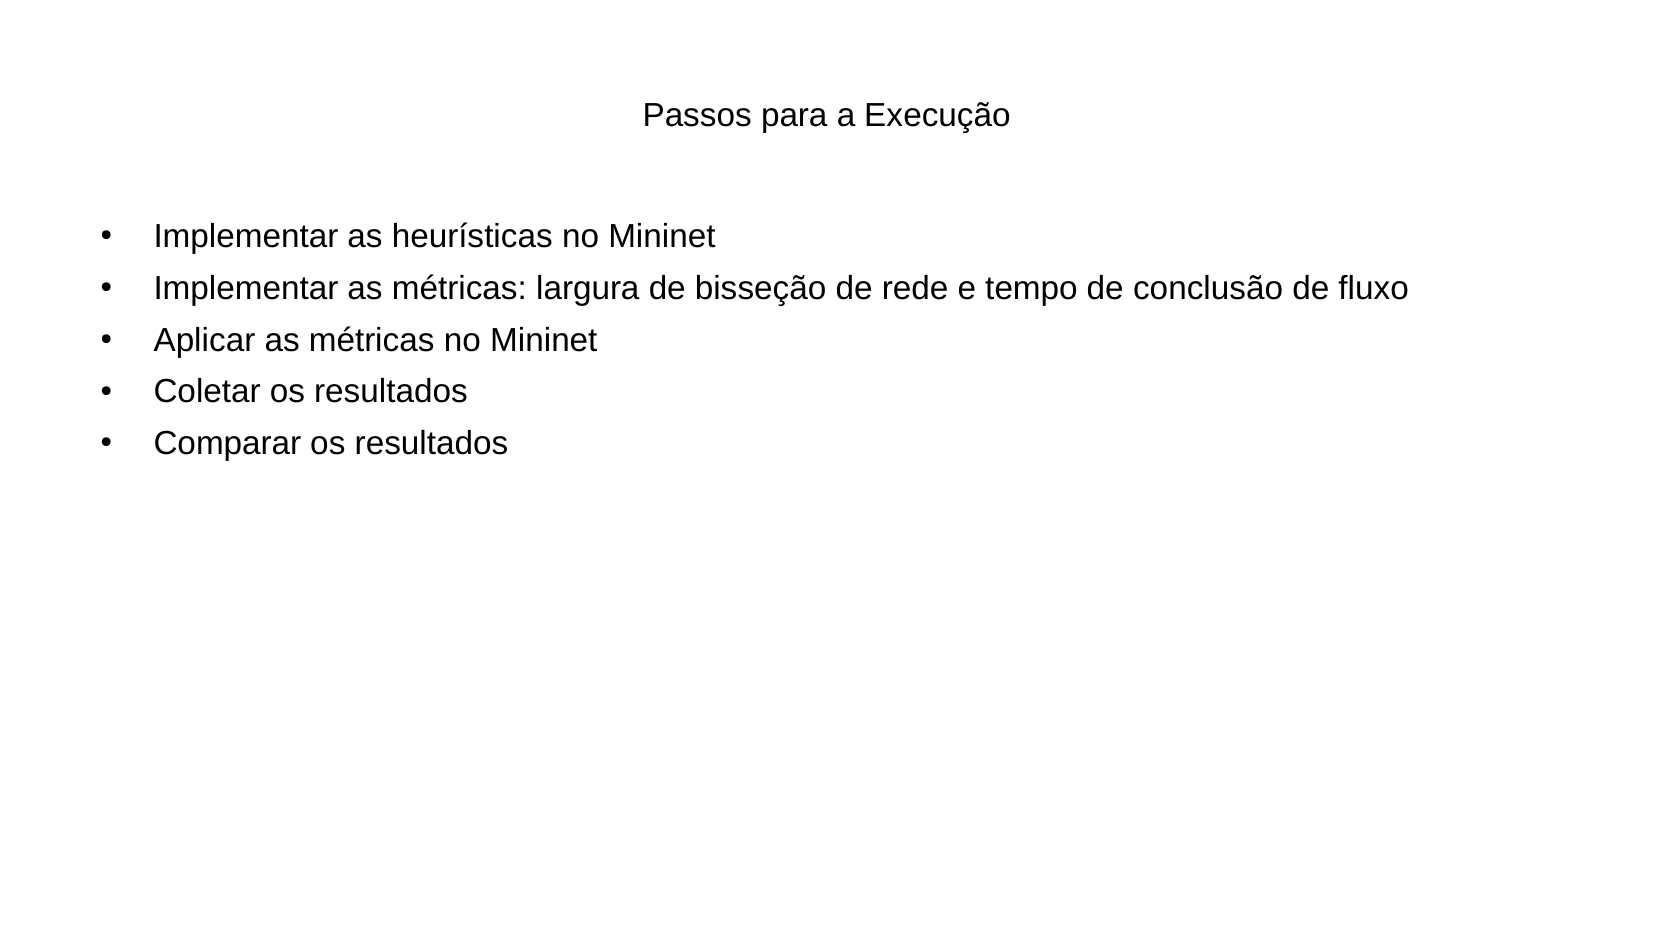

# Passos para a Execução
Implementar as heurísticas no Mininet
Implementar as métricas: largura de bisseção de rede e tempo de conclusão de fluxo
Aplicar as métricas no Mininet
Coletar os resultados
Comparar os resultados